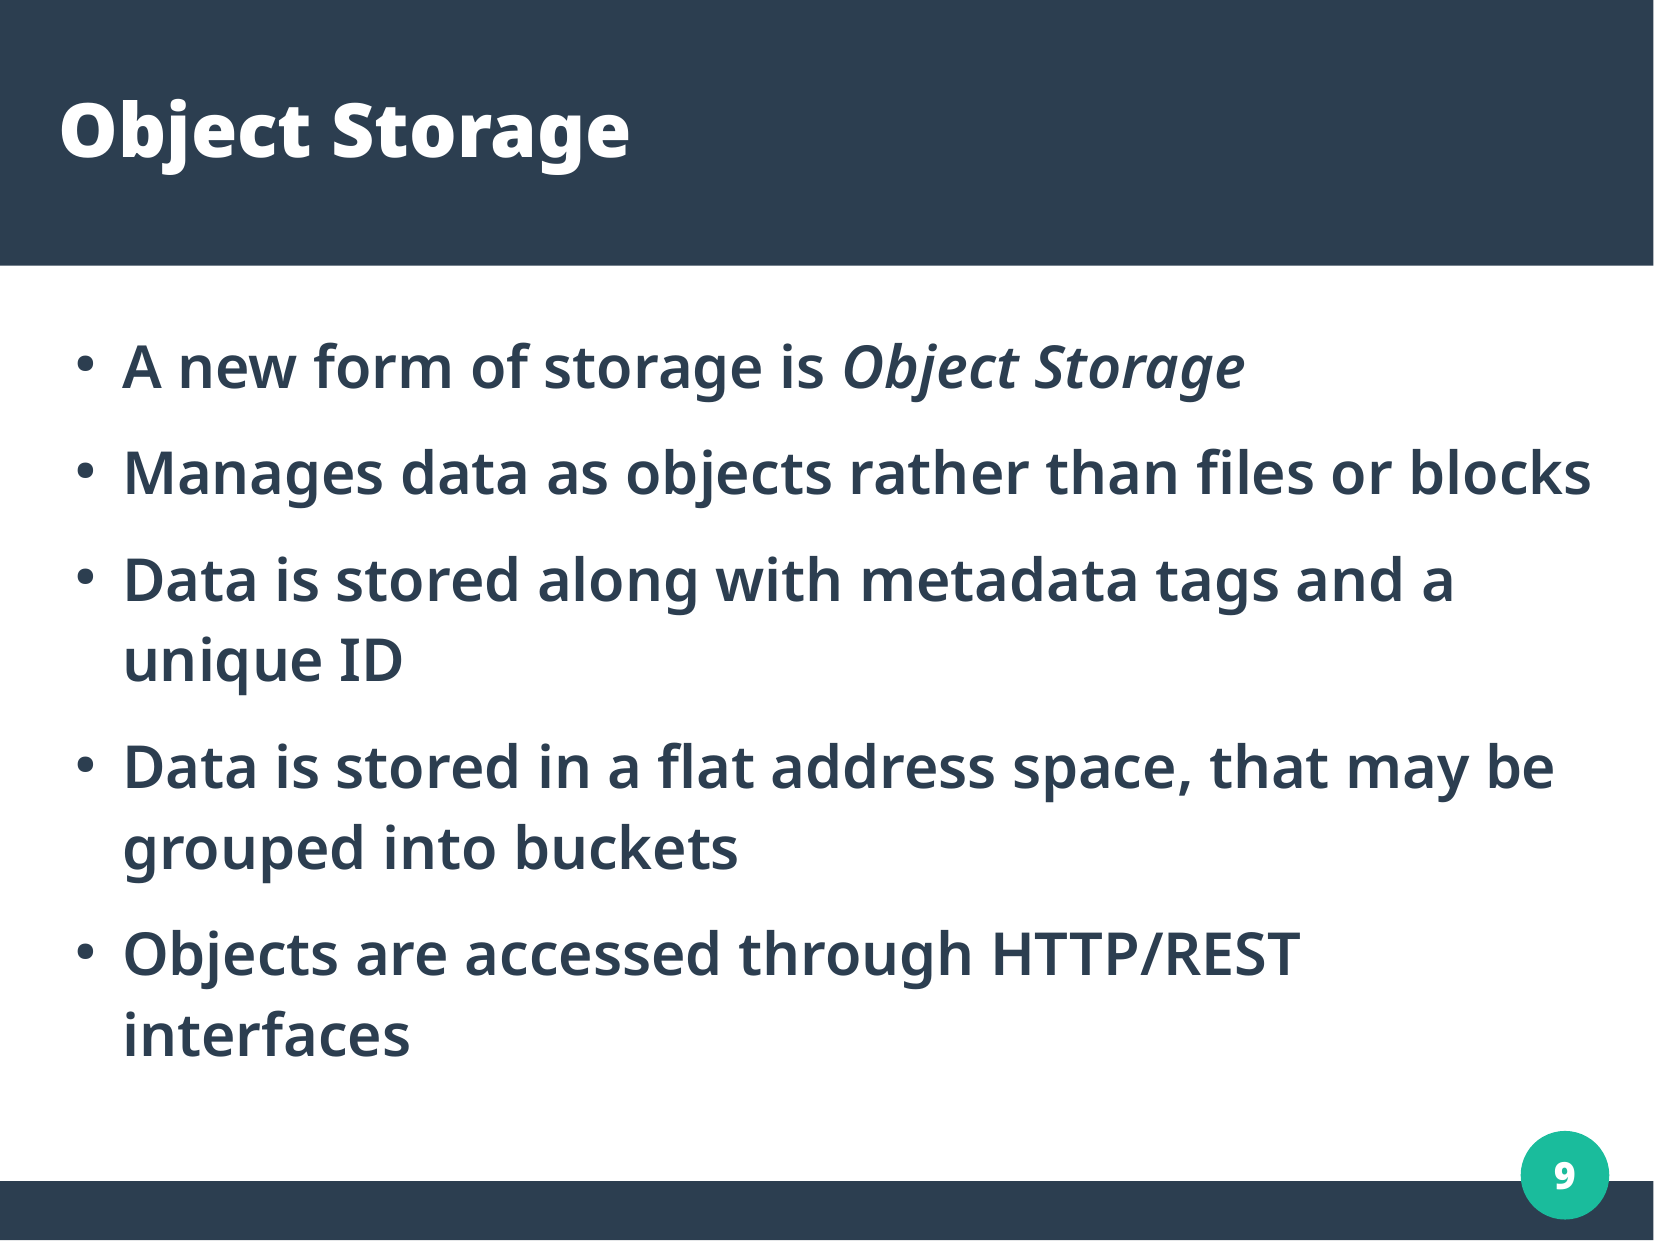

# Object Storage
A new form of storage is Object Storage
Manages data as objects rather than files or blocks
Data is stored along with metadata tags and a unique ID
Data is stored in a flat address space, that may be grouped into buckets
Objects are accessed through HTTP/REST interfaces
9